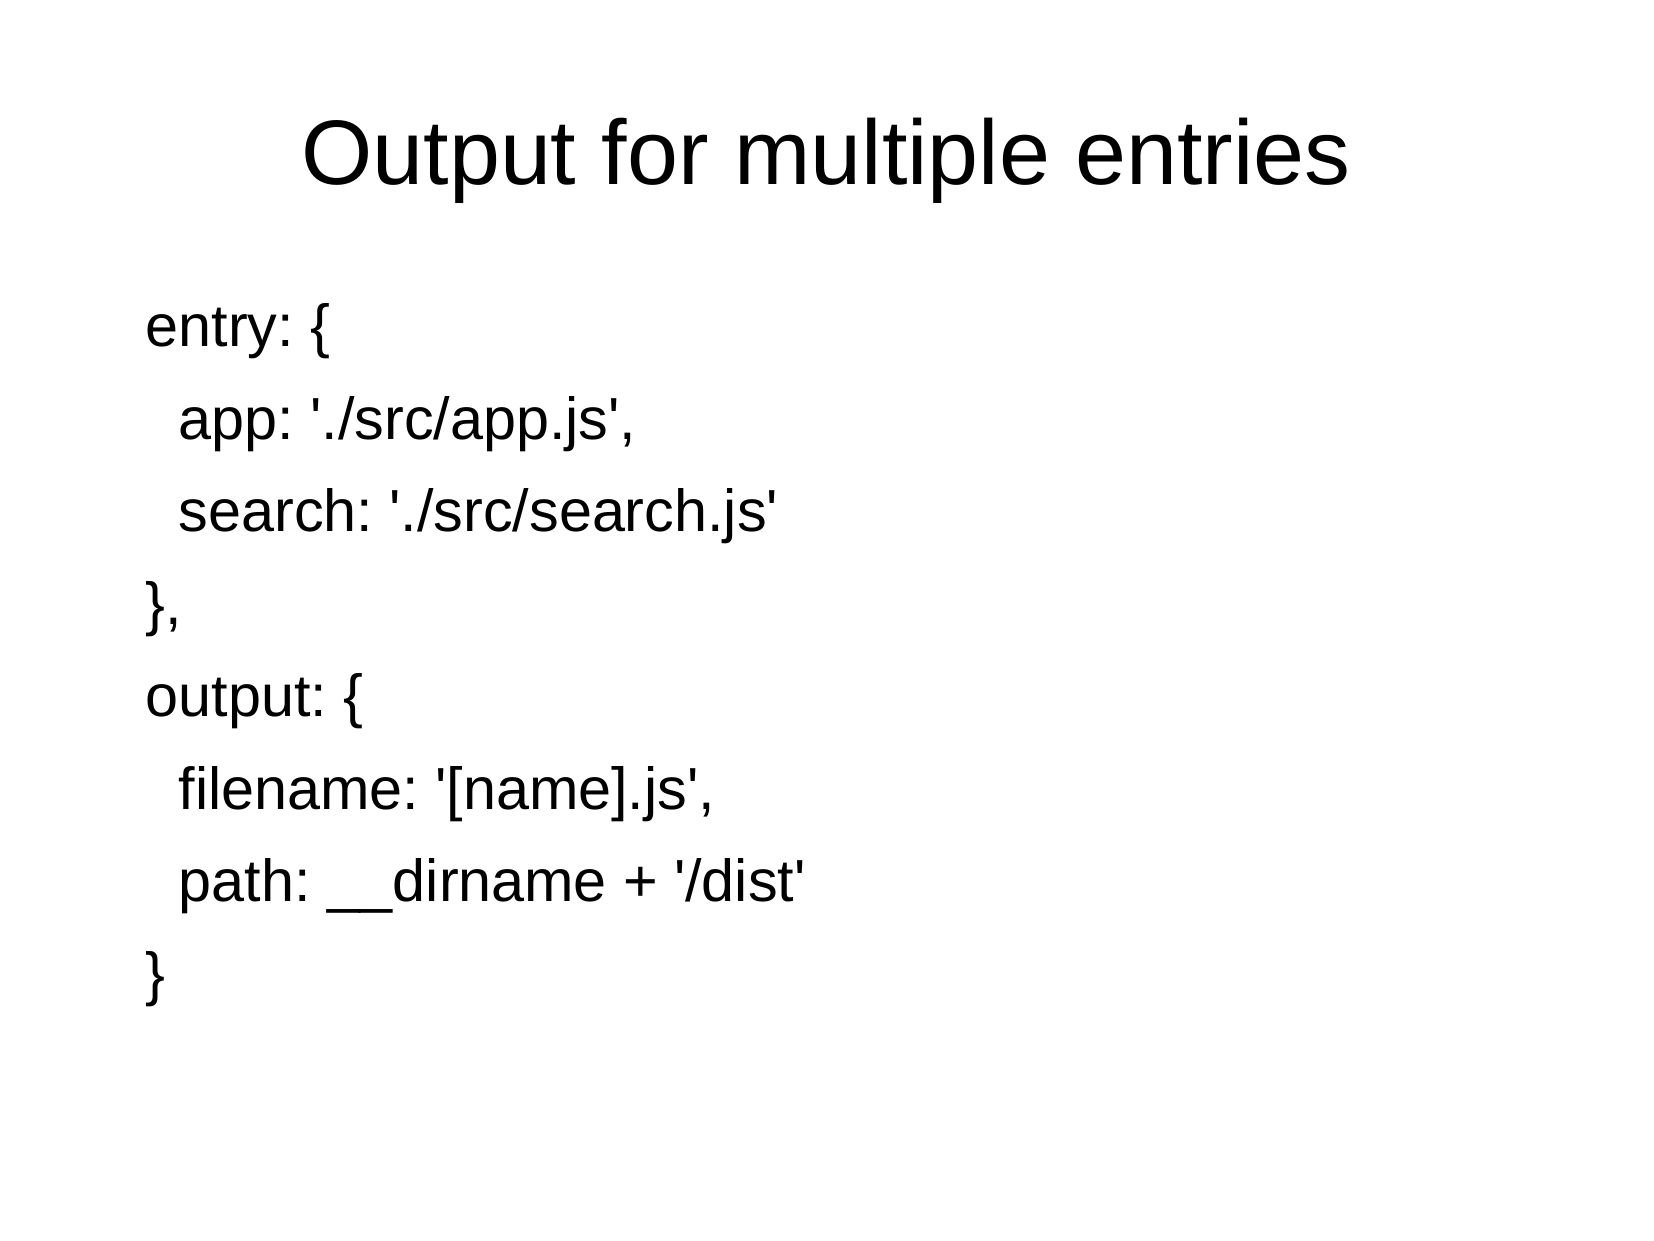

# Output for multiple entries
entry: {
 app: './src/app.js',
 search: './src/search.js'
},
output: {
 filename: '[name].js',
 path: __dirname + '/dist'
}